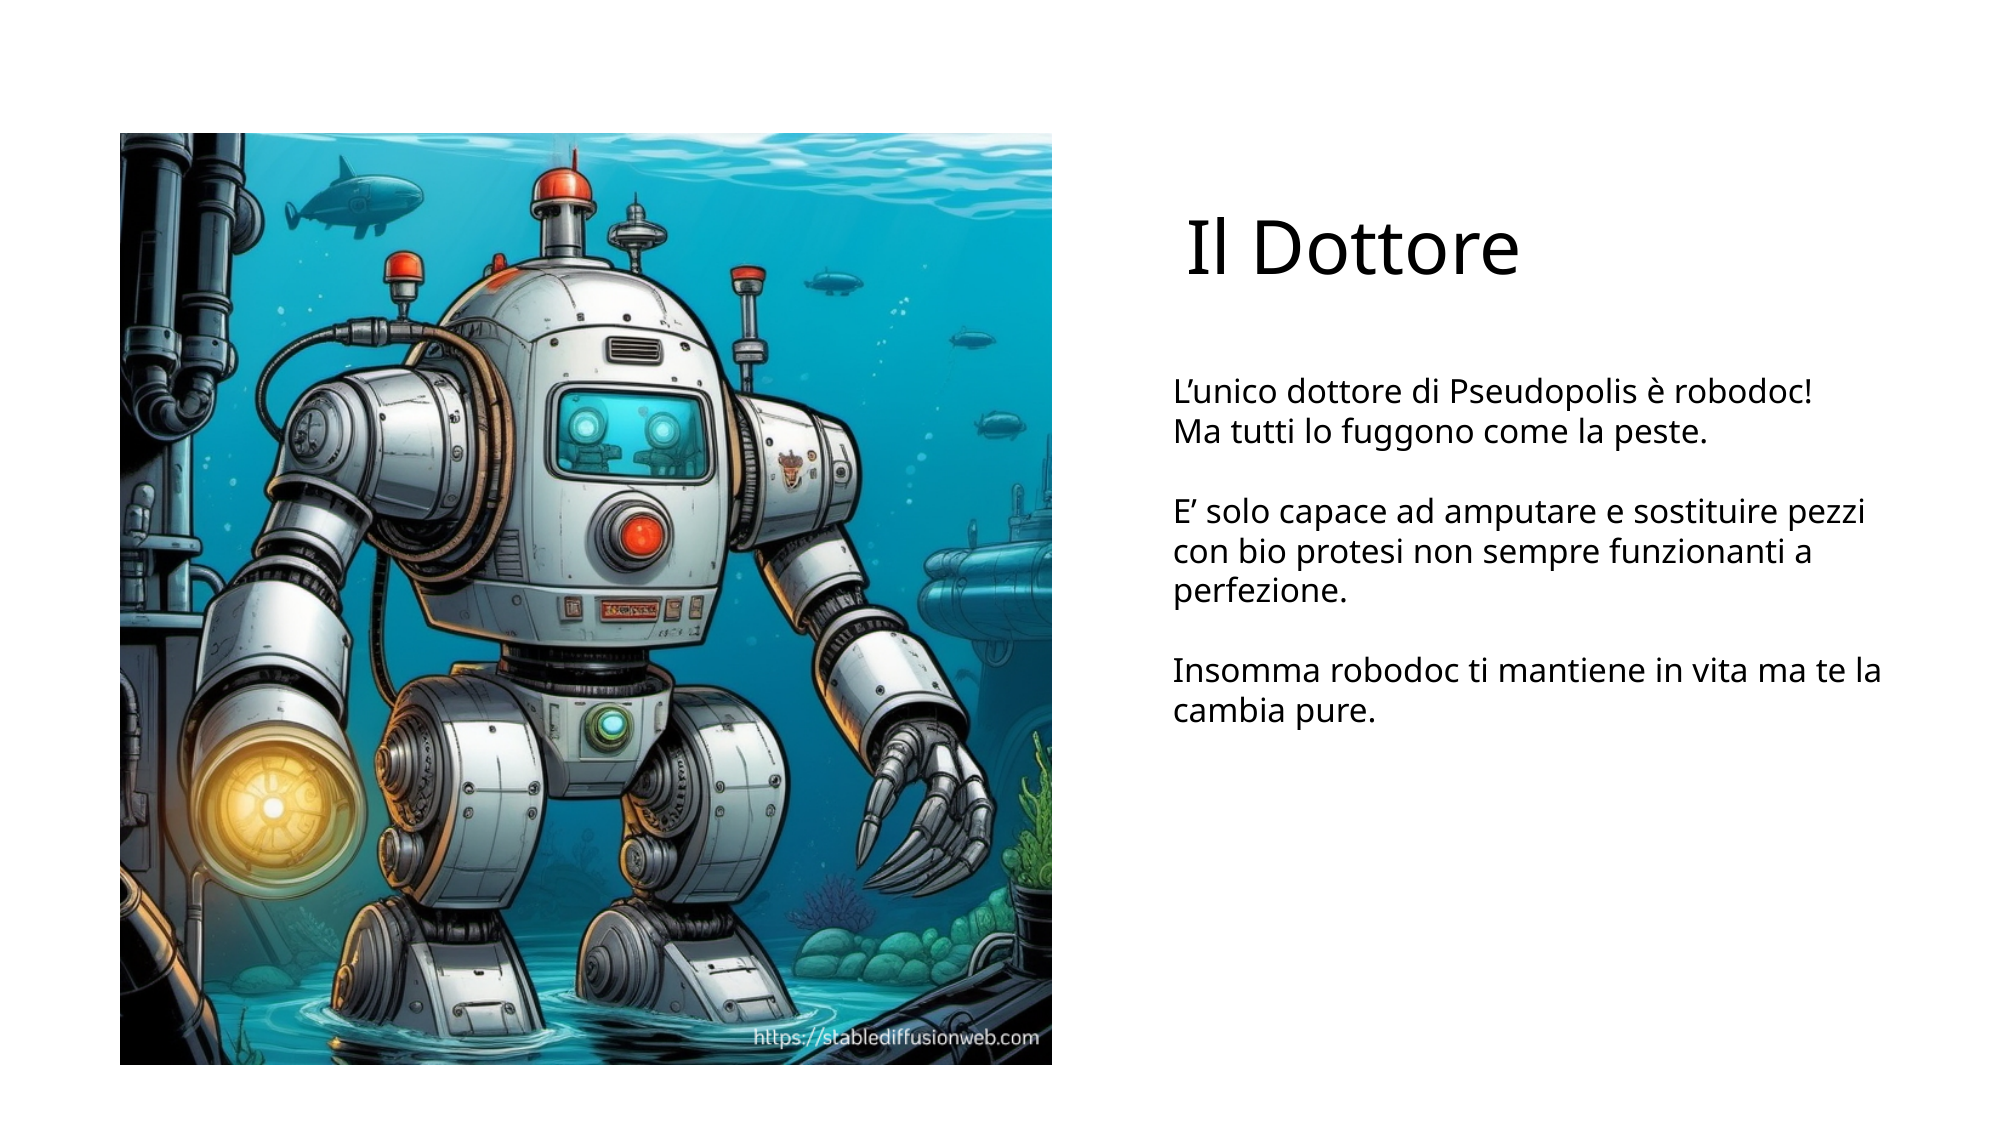

Il Dottore
L’unico dottore di Pseudopolis è robodoc!
Ma tutti lo fuggono come la peste.
E’ solo capace ad amputare e sostituire pezzi con bio protesi non sempre funzionanti a perfezione.
Insomma robodoc ti mantiene in vita ma te la cambia pure.